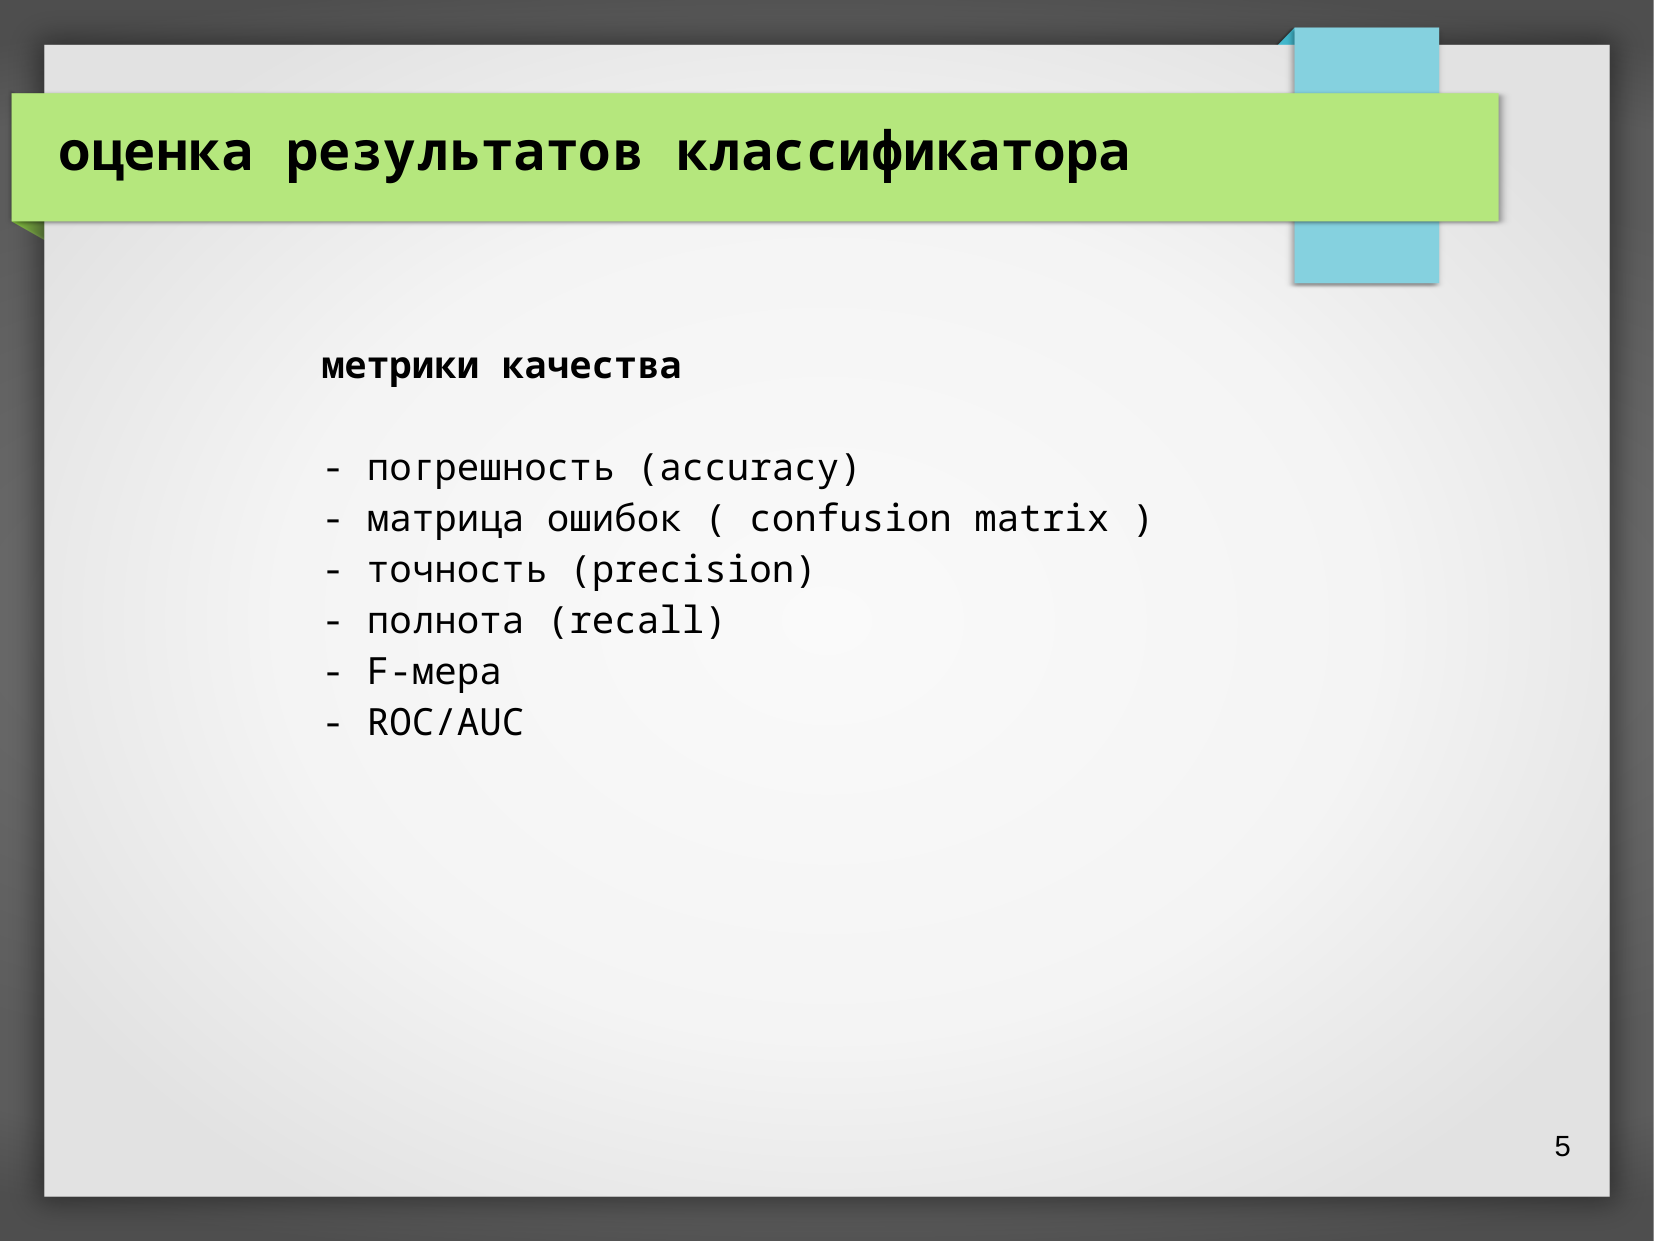

# оценка результатов классификатора
метрики качества
- погрешность (accuracy)
- матрица ошибок ( confusion matrix )
- точность (precision)
- полнота (recall)
- F-мера
- ROC/AUC
5